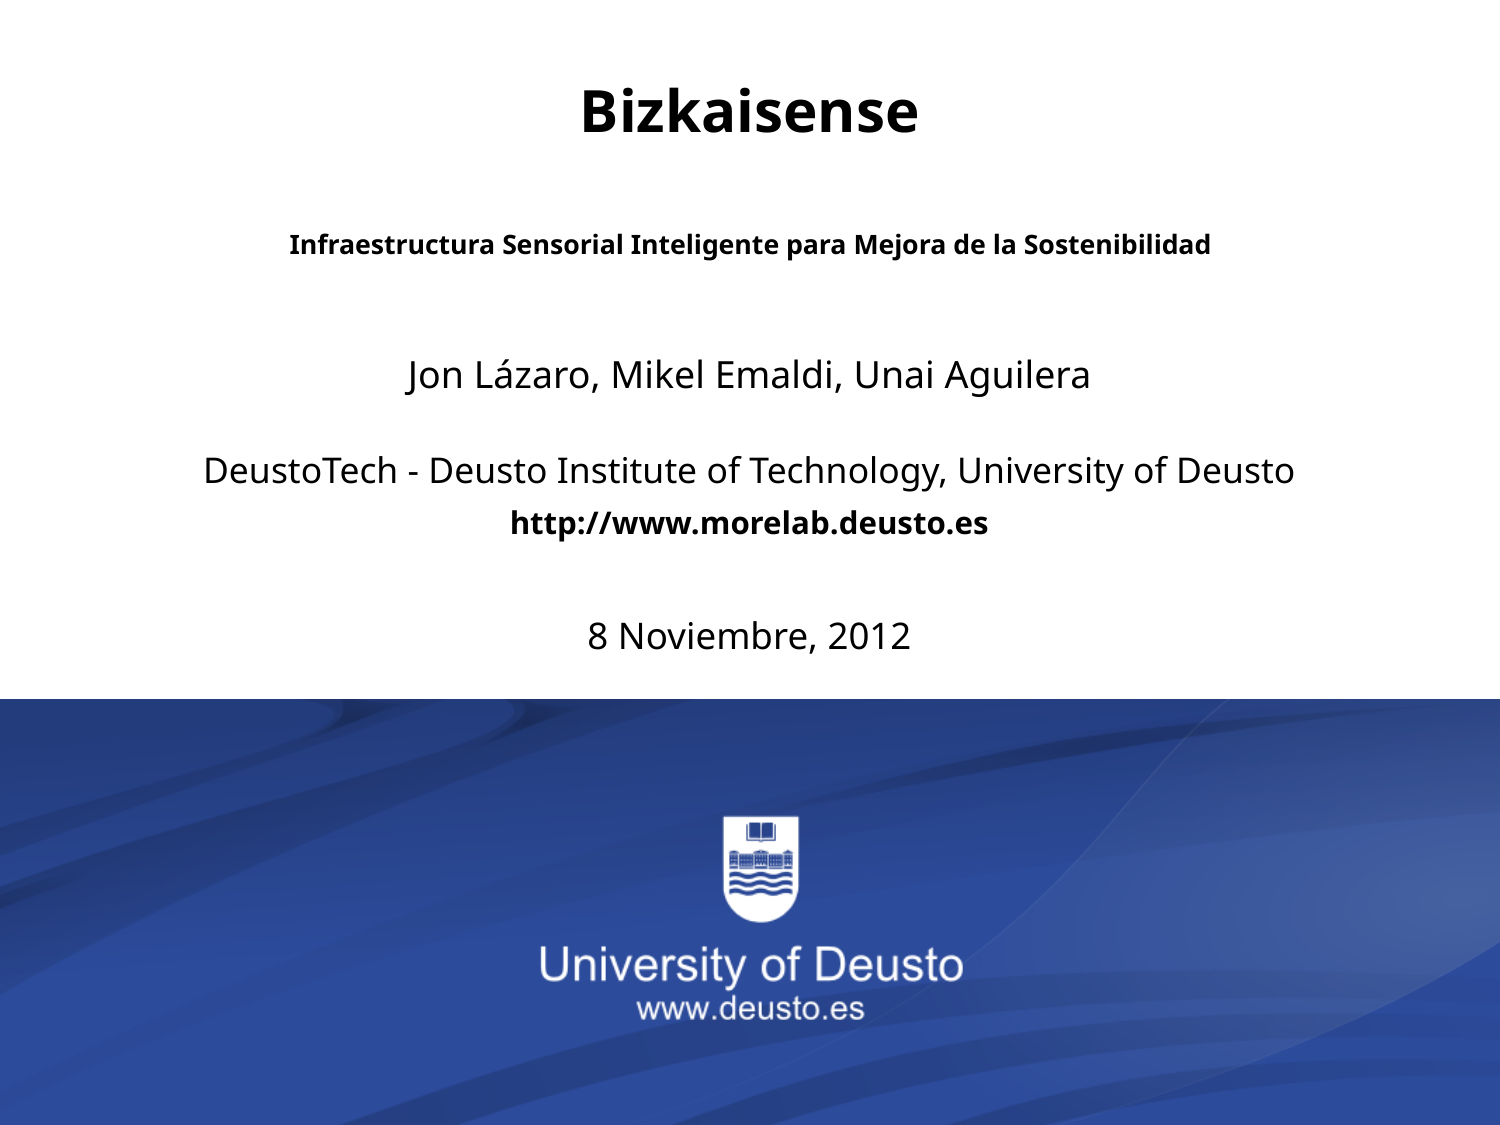

# Bizkaisense
Infraestructura Sensorial Inteligente para Mejora de la Sostenibilidad
Jon Lázaro, Mikel Emaldi, Unai Aguilera